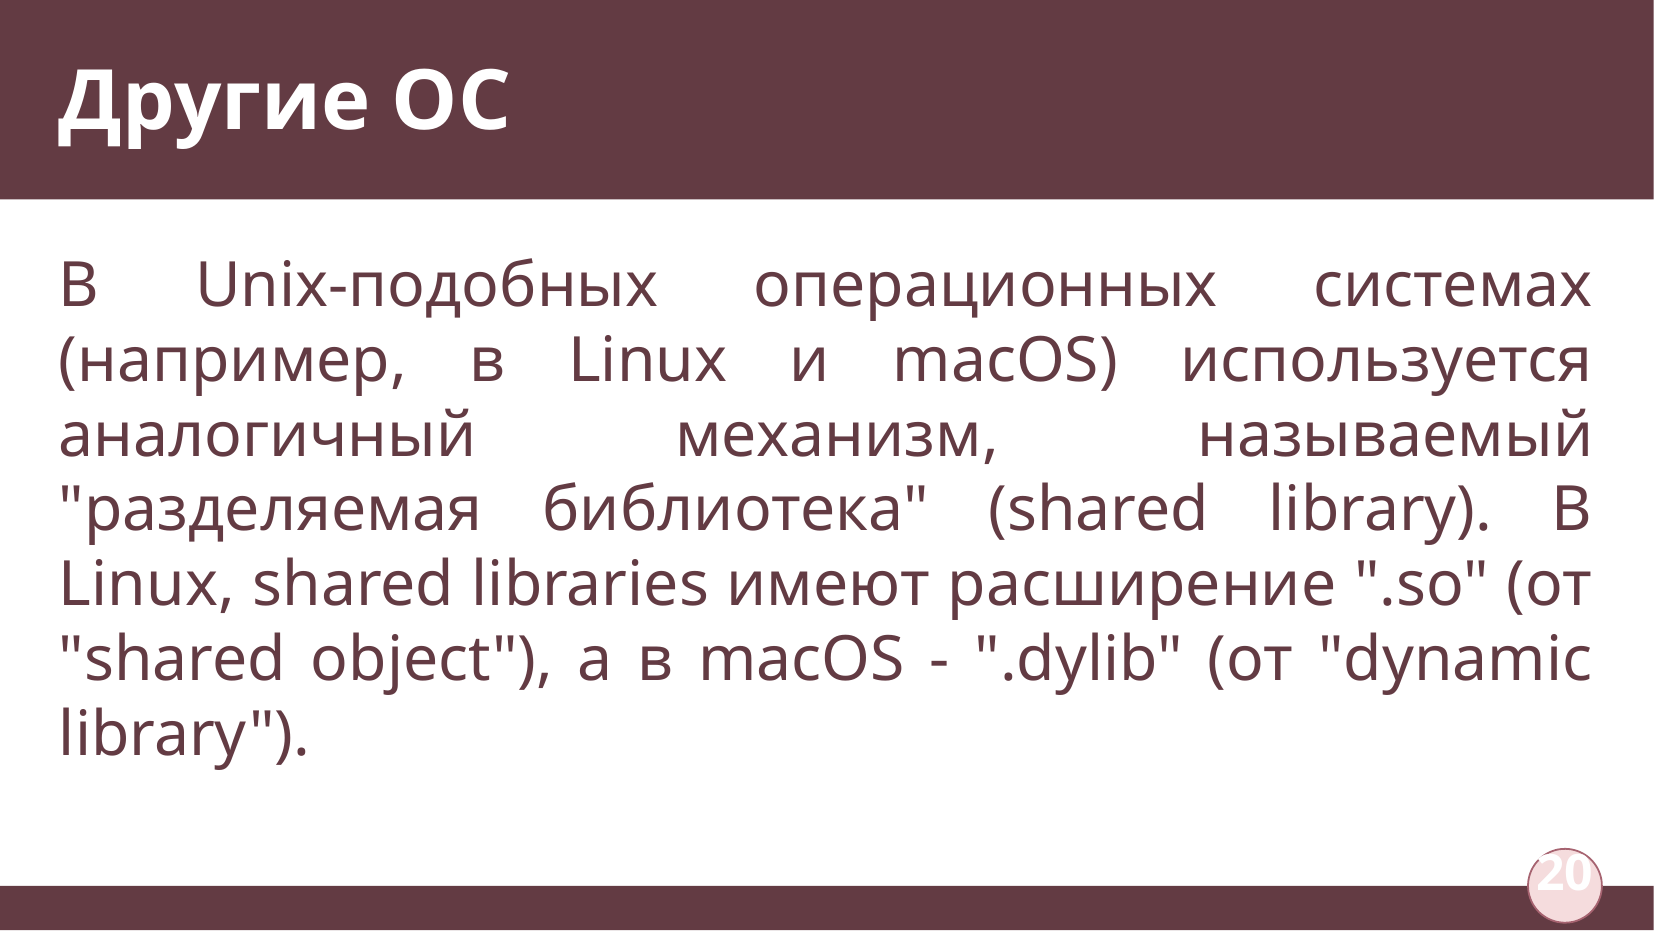

# Другие ОС
В Unix-подобных операционных системах (например, в Linux и macOS) используется аналогичный механизм, называемый "разделяемая библиотека" (shared library). В Linux, shared libraries имеют расширение ".so" (от "shared object"), а в macOS - ".dylib" (от "dynamic library").